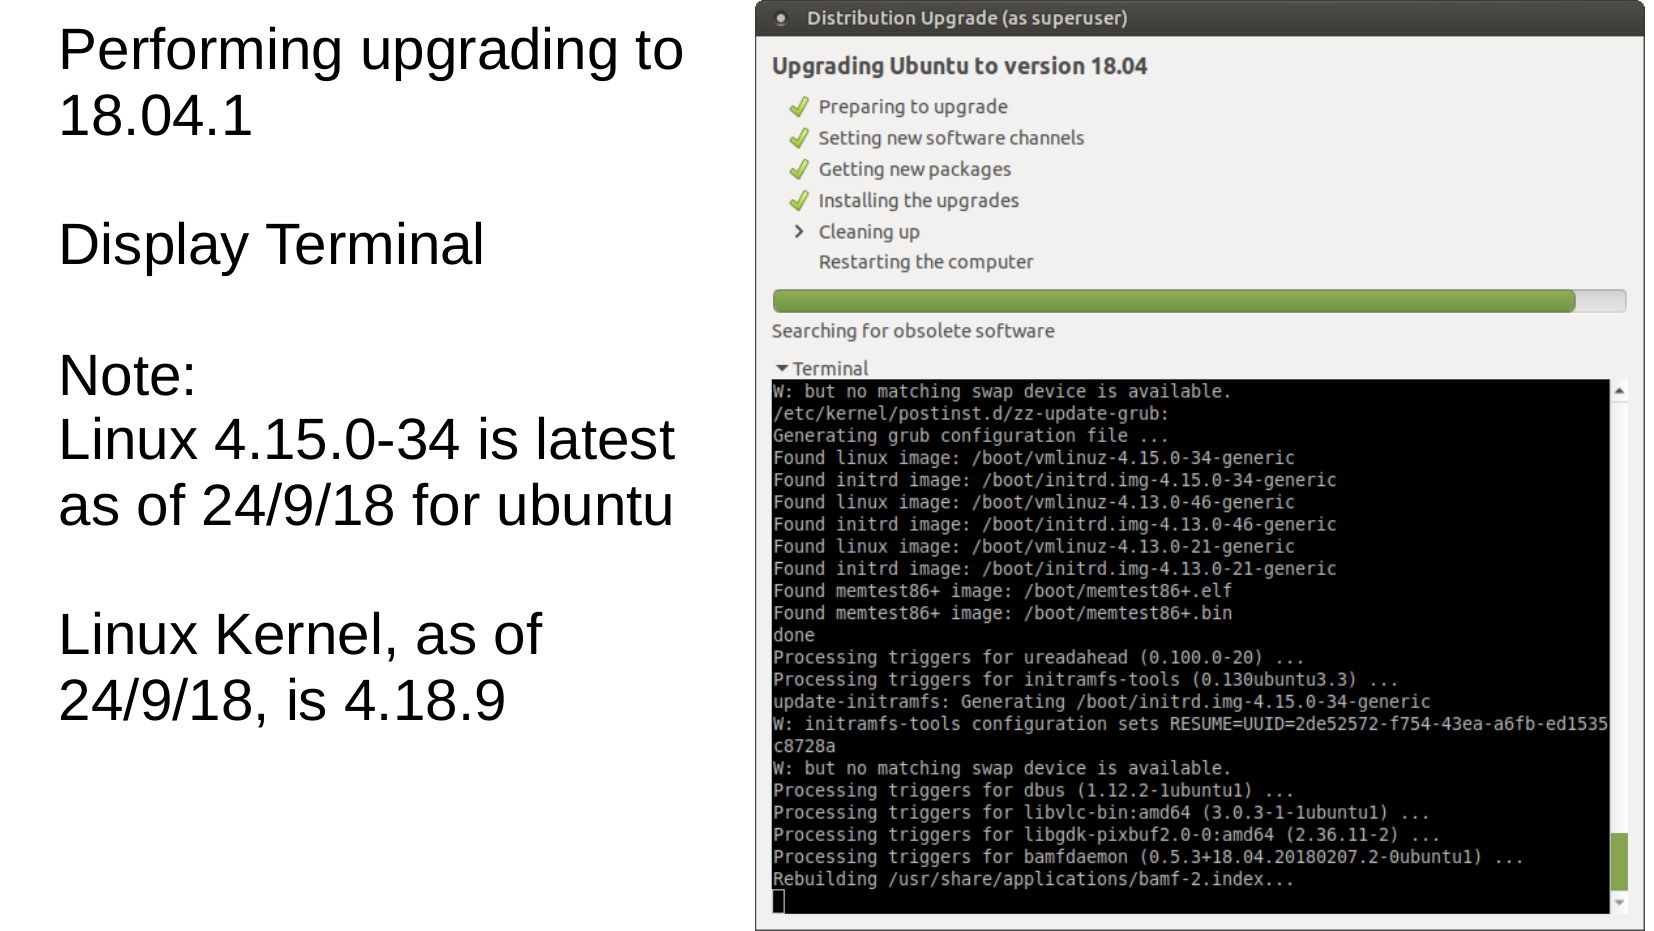

# Performing upgrading to 18.04.1 Display Terminal Note: Linux 4.15.0-34 is latest as of 24/9/18 for ubuntu Linux Kernel, as of 24/9/18, is 4.18.9